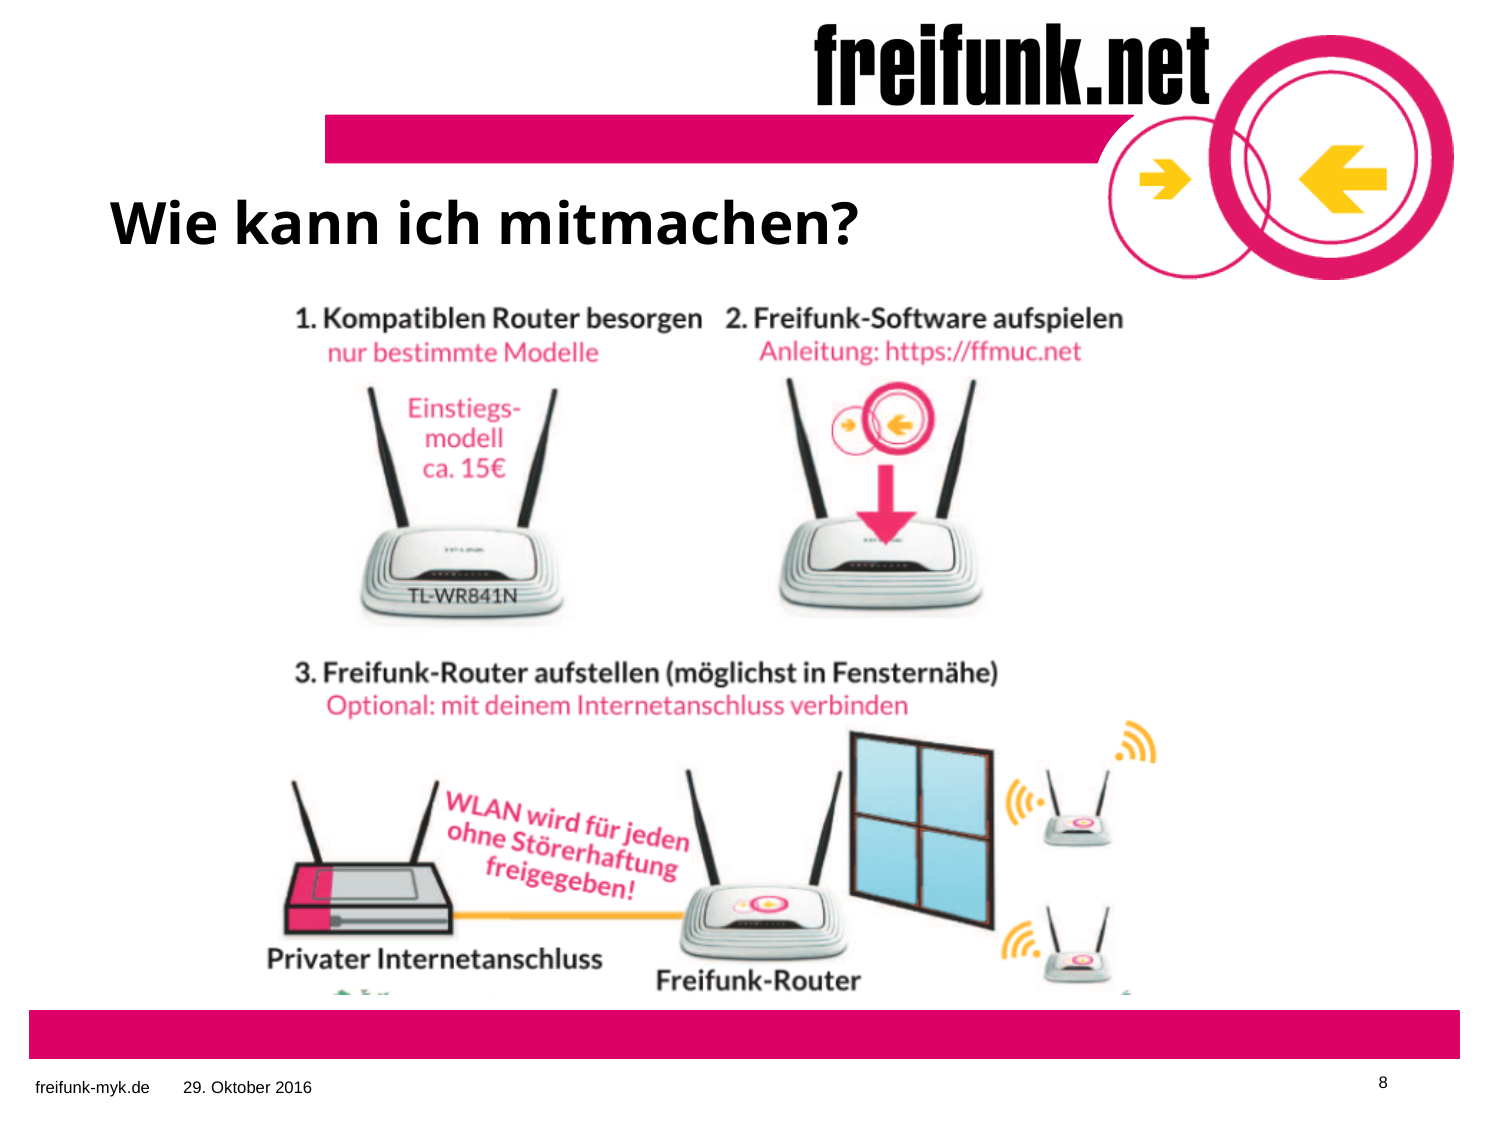

# Wie kann ich mitmachen?
8
freifunk-myk.de